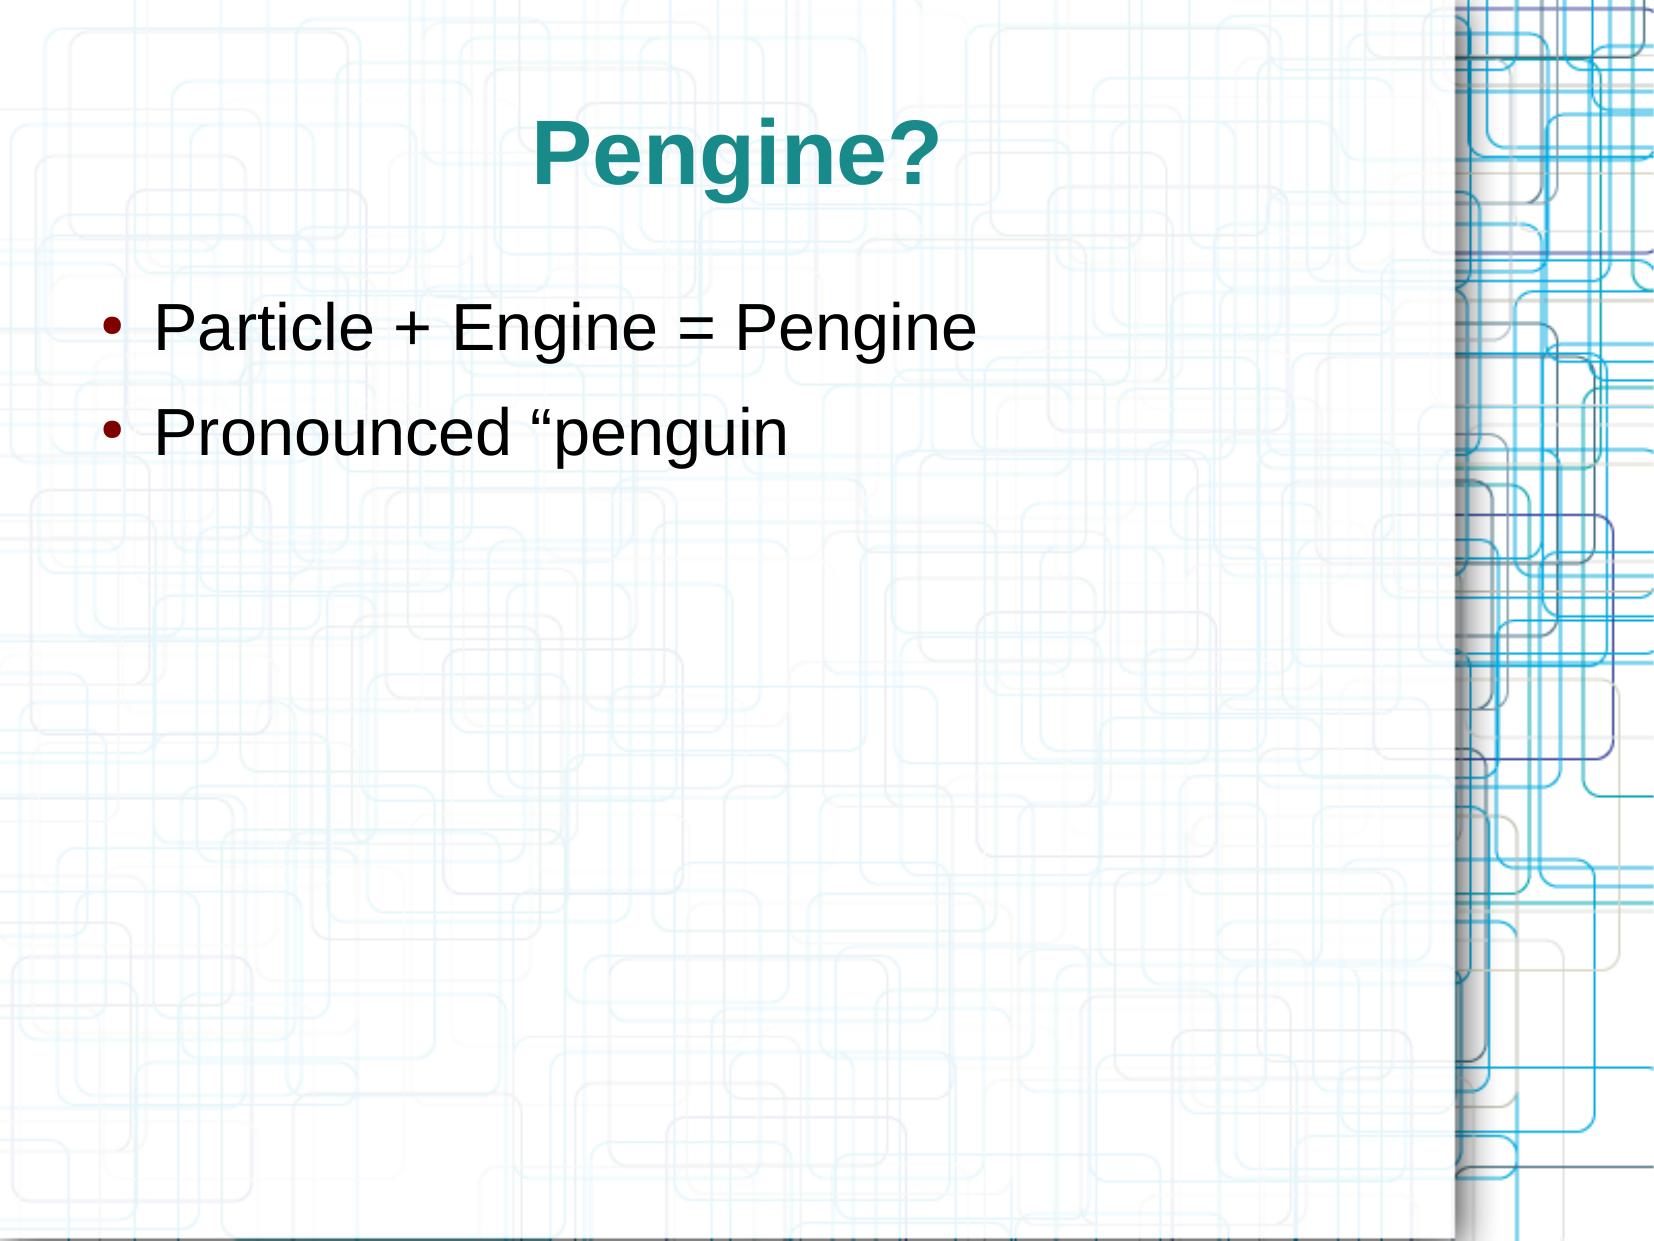

# Pengine?
Particle + Engine = Pengine
Pronounced “penguin